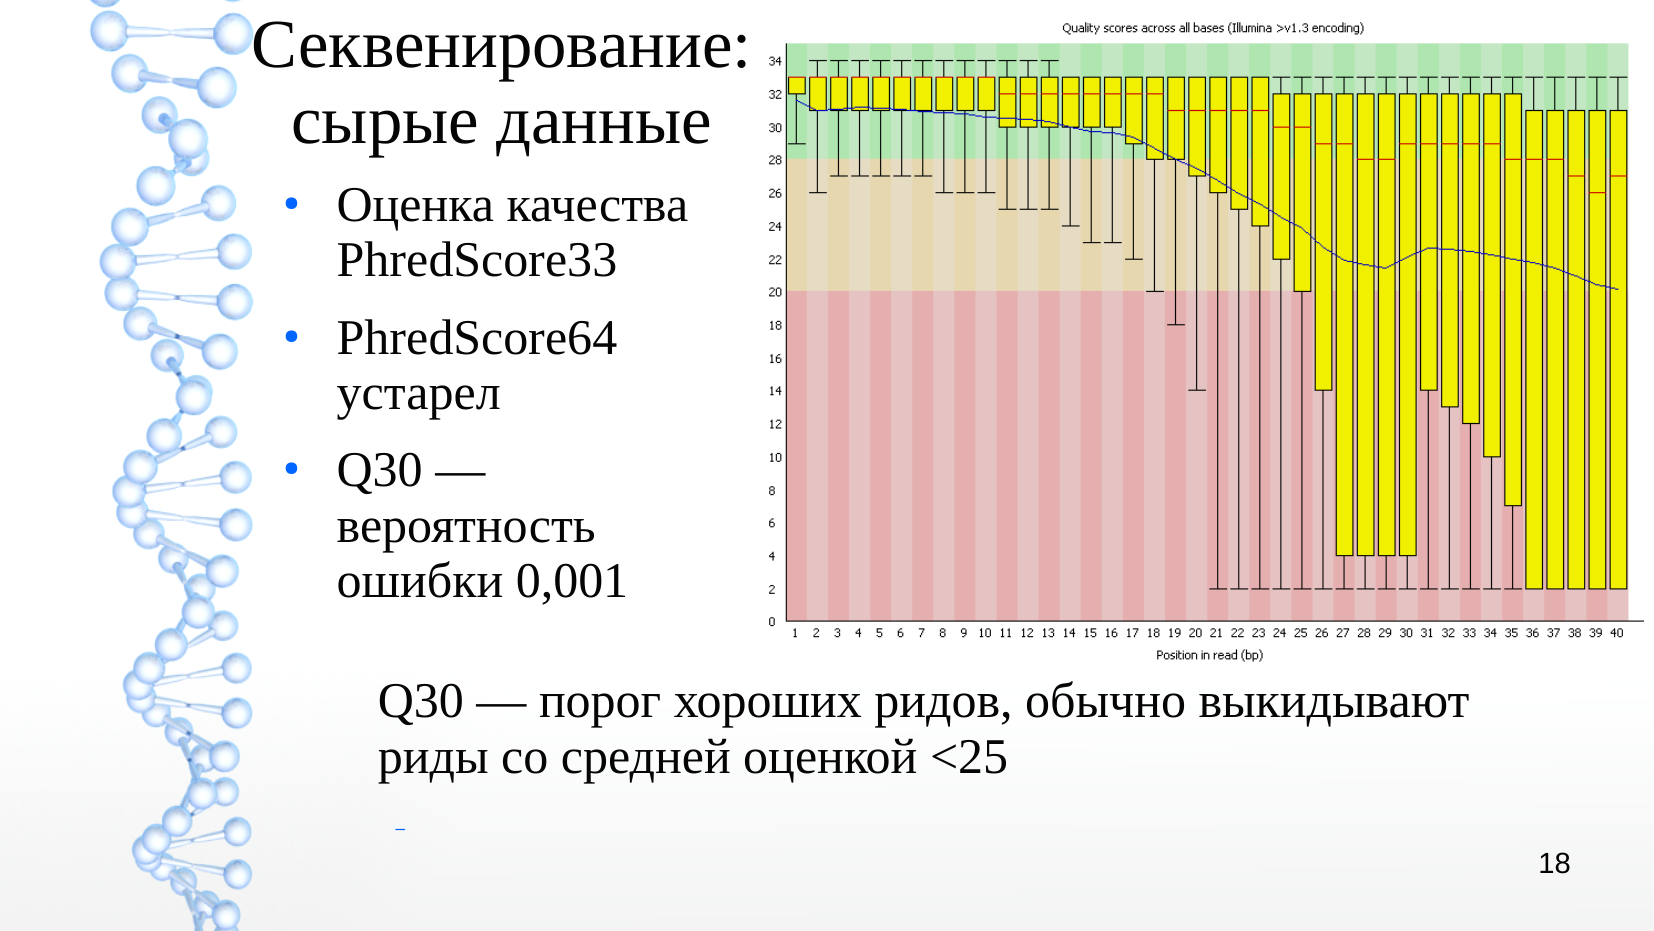

# Секвенирование: сырые данные
Оценка качества PhredScore33
PhredScore64 устарел
Q30 — вероятность ошибки 0,001
Q30 — порог хороших ридов, обычно выкидывают риды со средней оценкой <25
18